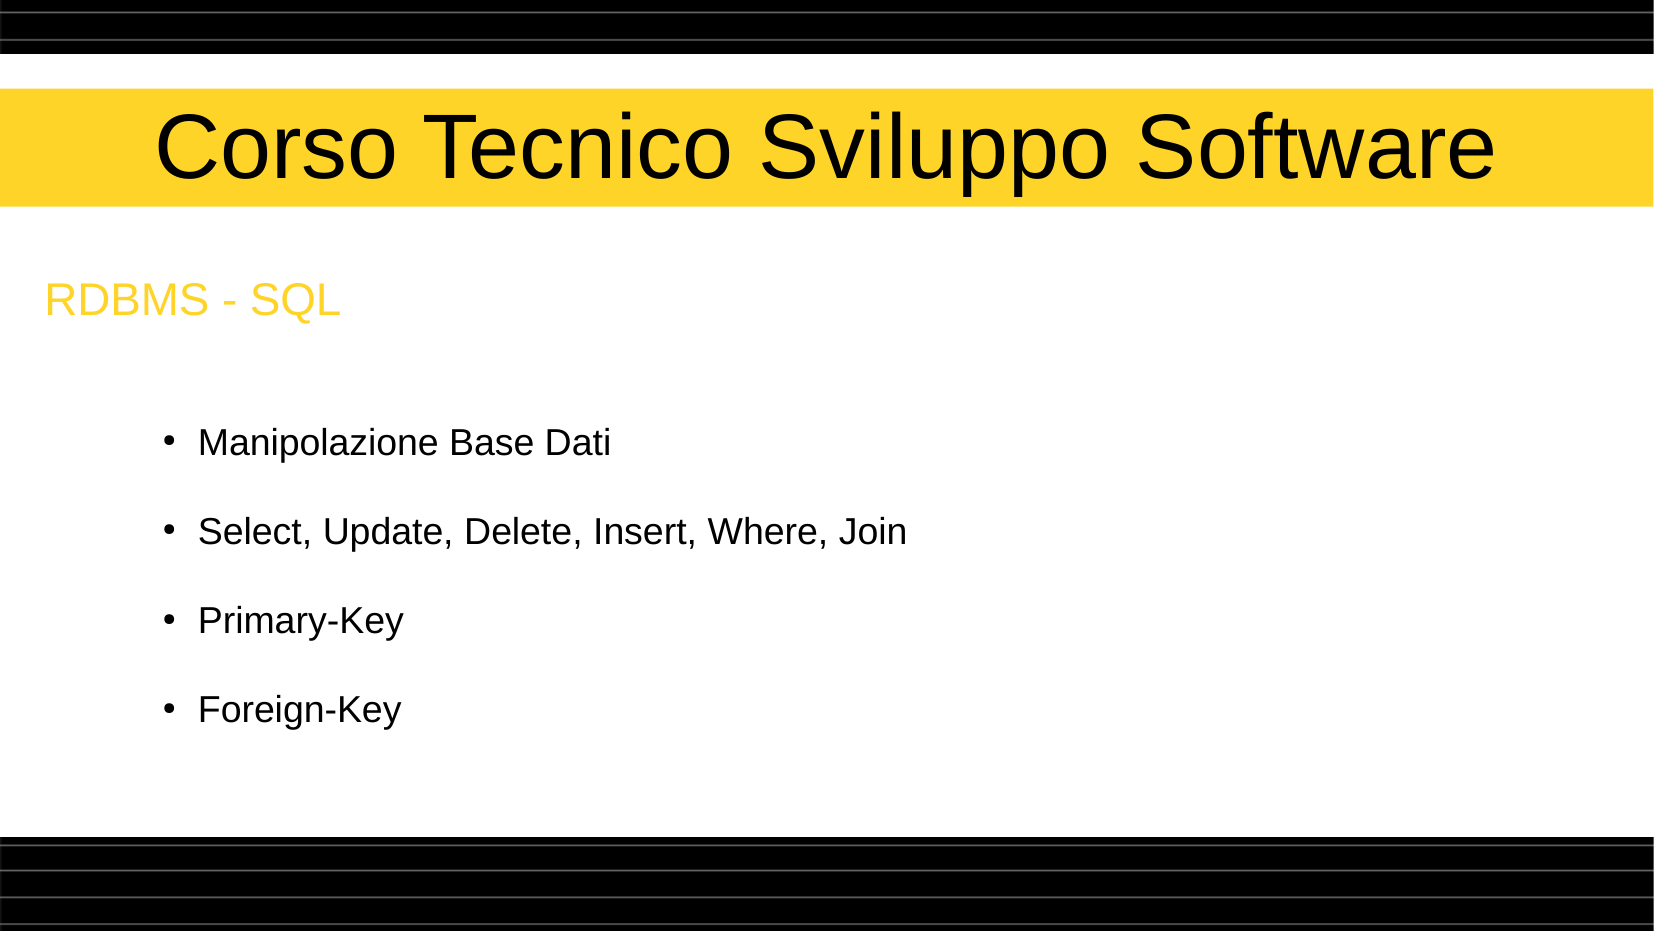

Corso Tecnico Sviluppo Software
RDBMS - SQL
Manipolazione Base Dati
Select, Update, Delete, Insert, Where, Join
Primary-Key
Foreign-Key